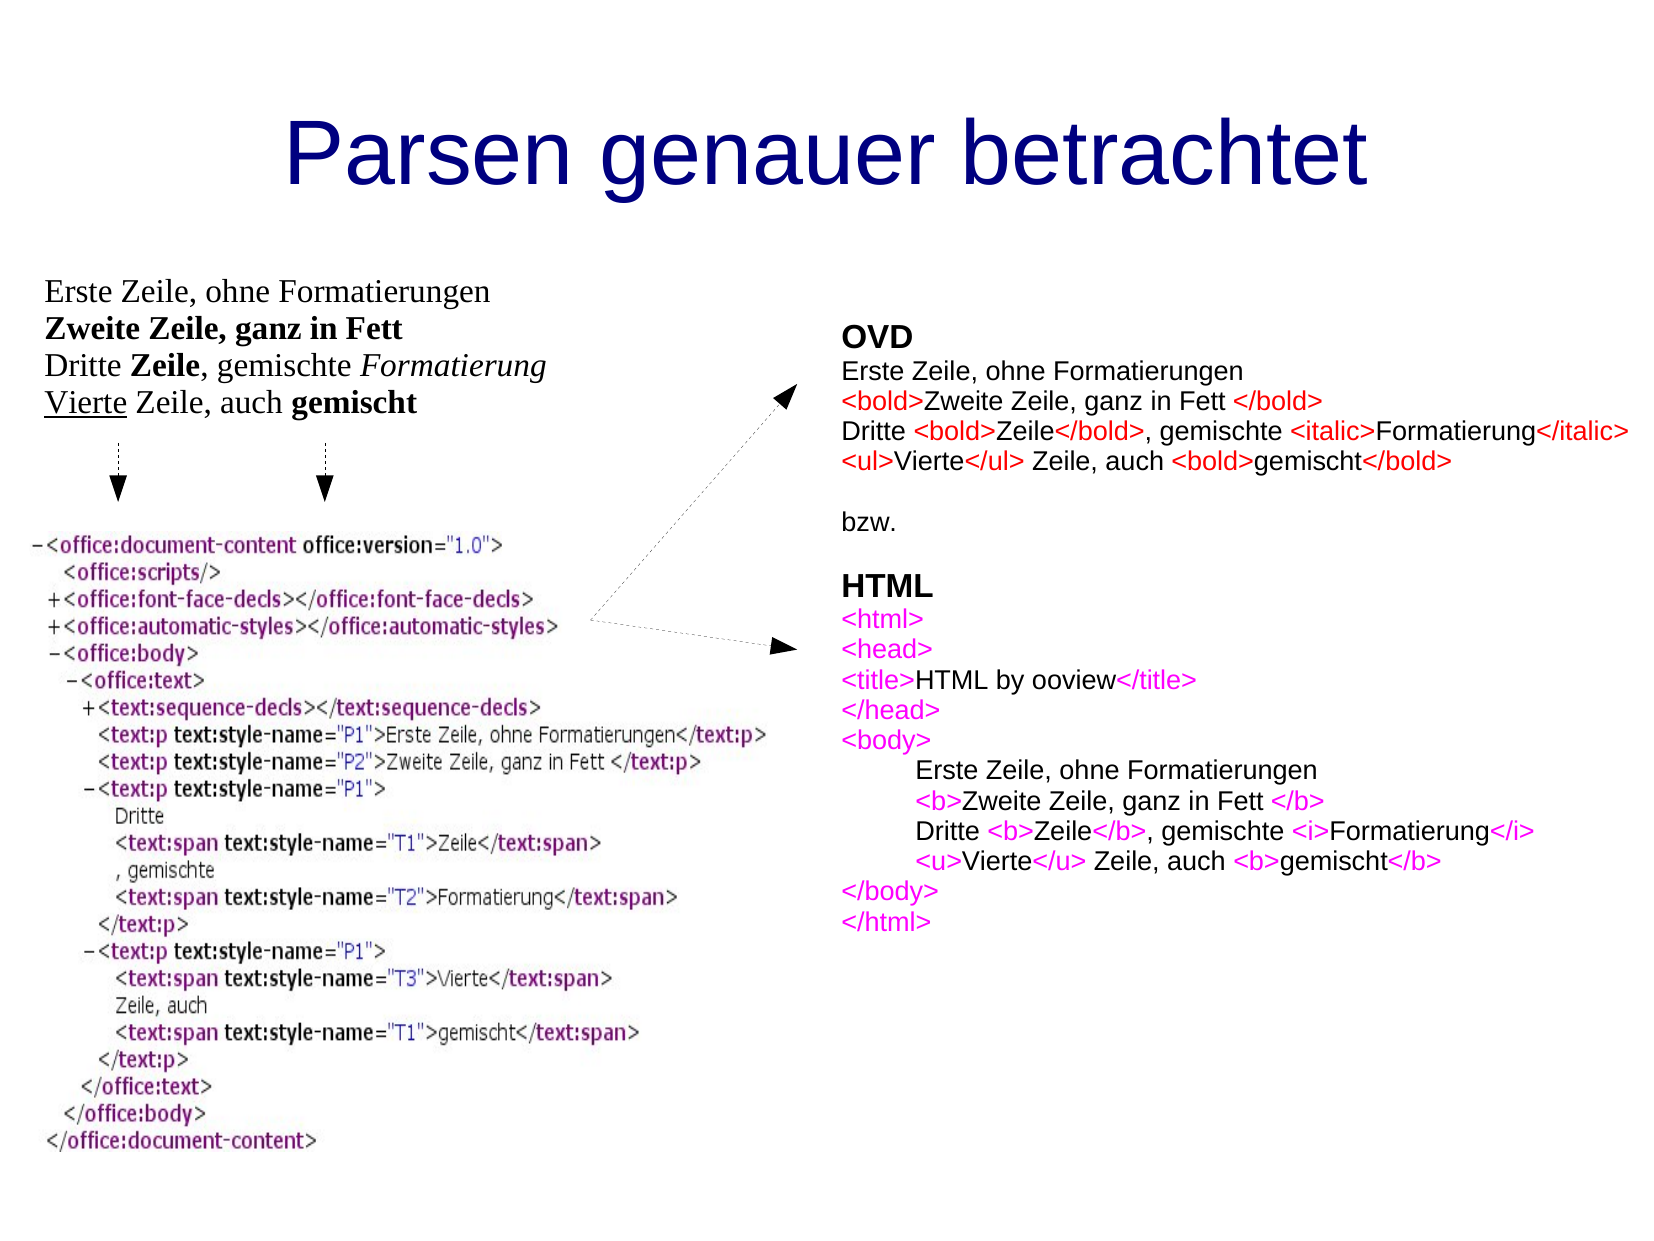

# Parsen genauer betrachtet
Erste Zeile, ohne Formatierungen
Zweite Zeile, ganz in Fett
Dritte Zeile, gemischte Formatierung
Vierte Zeile, auch gemischt
OVD
Erste Zeile, ohne Formatierungen
<bold>Zweite Zeile, ganz in Fett </bold>
Dritte <bold>Zeile</bold>, gemischte <italic>Formatierung</italic>
<ul>Vierte</ul> Zeile, auch <bold>gemischt</bold>
bzw.
HTML
<html>
<head>
<title>HTML by ooview</title>
</head>
<body>
	Erste Zeile, ohne Formatierungen
	<b>Zweite Zeile, ganz in Fett </b>
	Dritte <b>Zeile</b>, gemischte <i>Formatierung</i>
	<u>Vierte</u> Zeile, auch <b>gemischt</b>
</body>
</html>